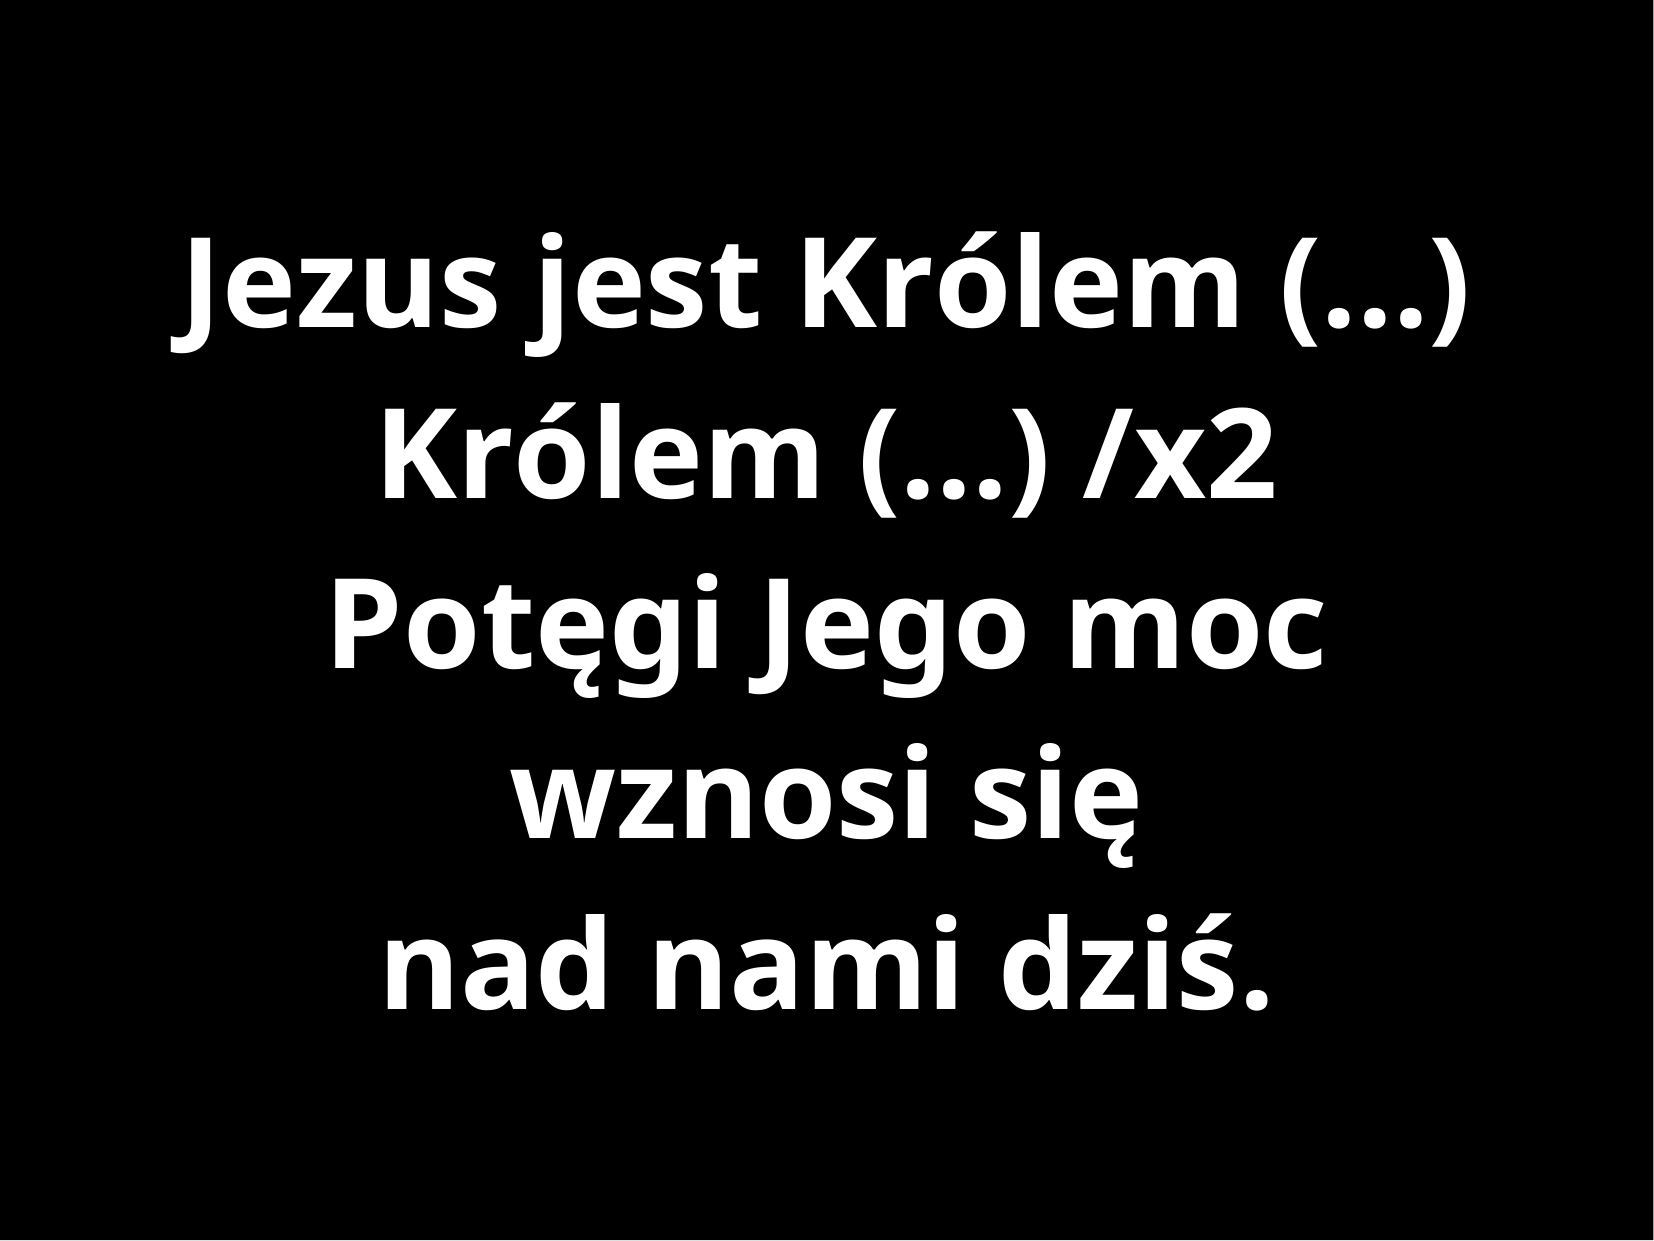

# Jezus jest Królem (...) Królem (...) /x2 Potęgi Jego moc wznosi się nad nami dziś.